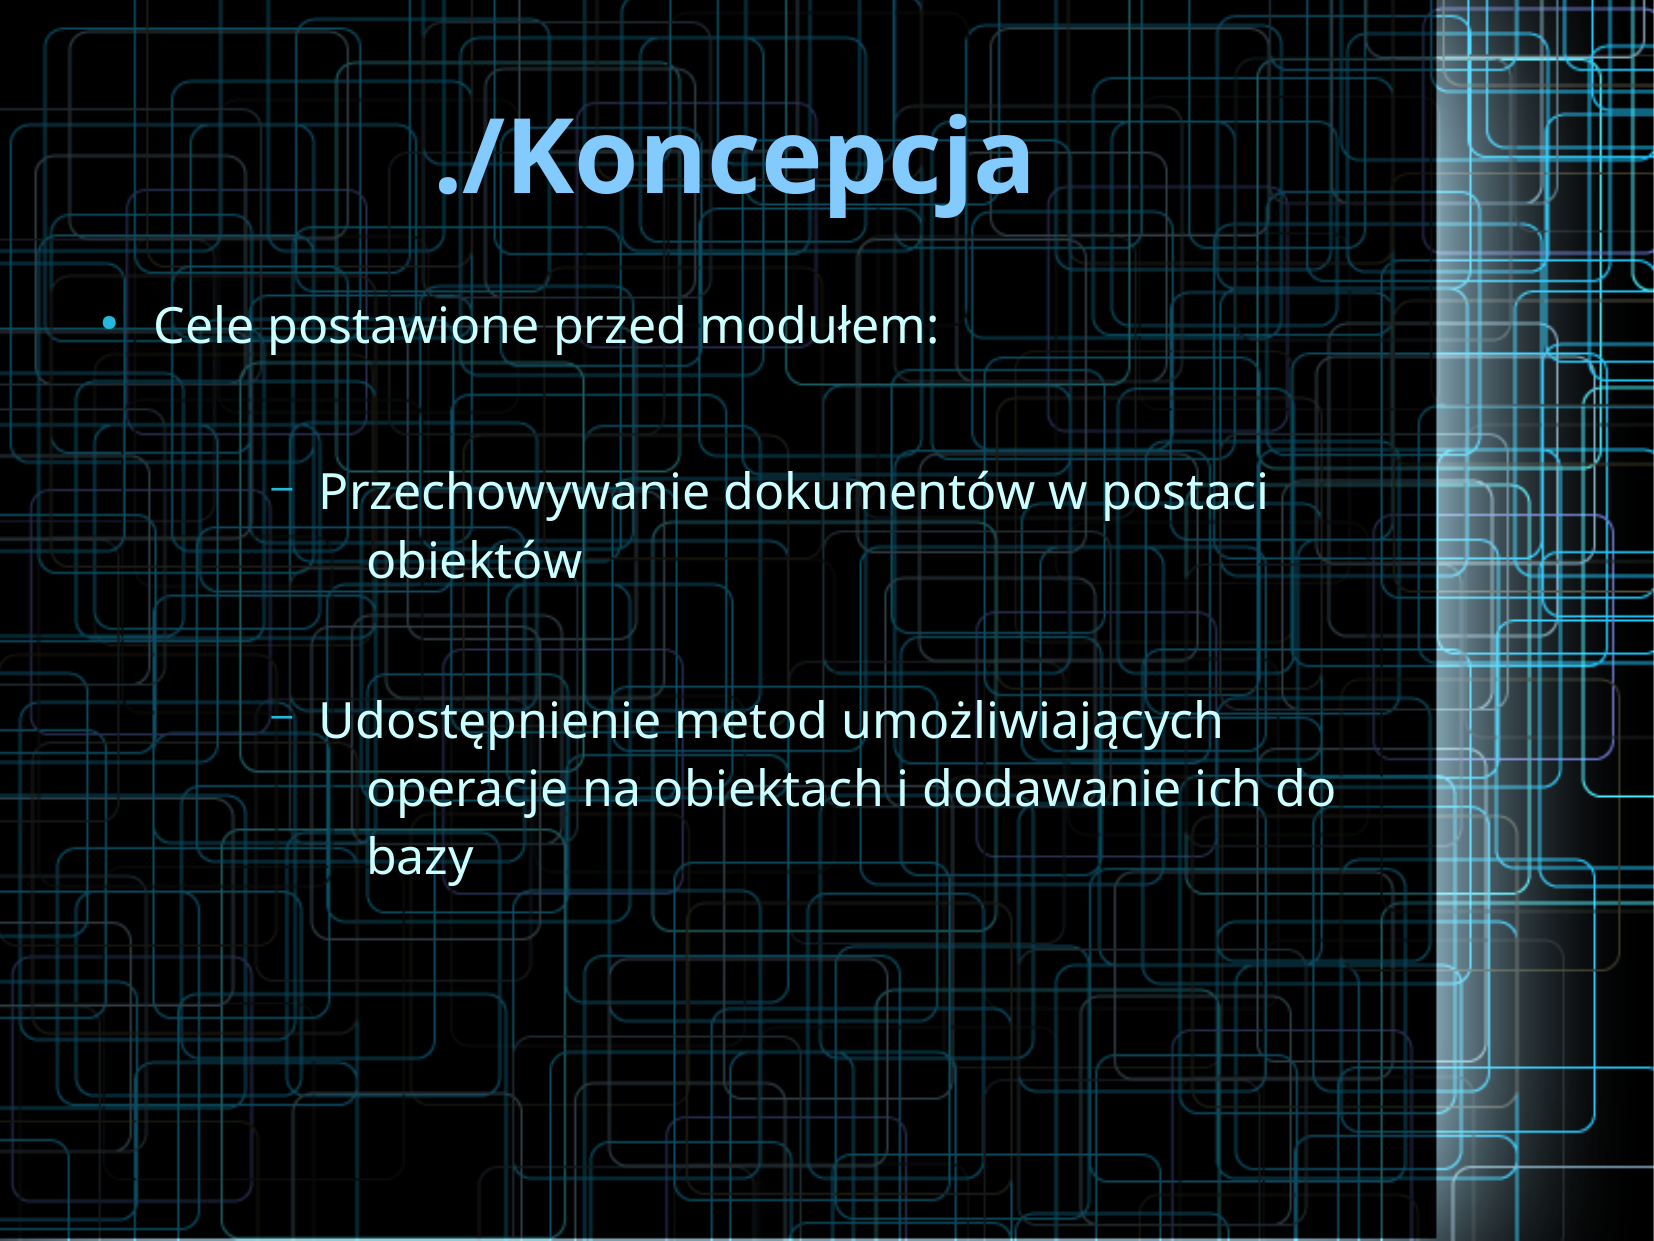

# ./Koncepcja
Cele postawione przed modułem:
Przechowywanie dokumentów w postaci obiektów
Udostępnienie metod umożliwiających operacje na obiektach i dodawanie ich do bazy